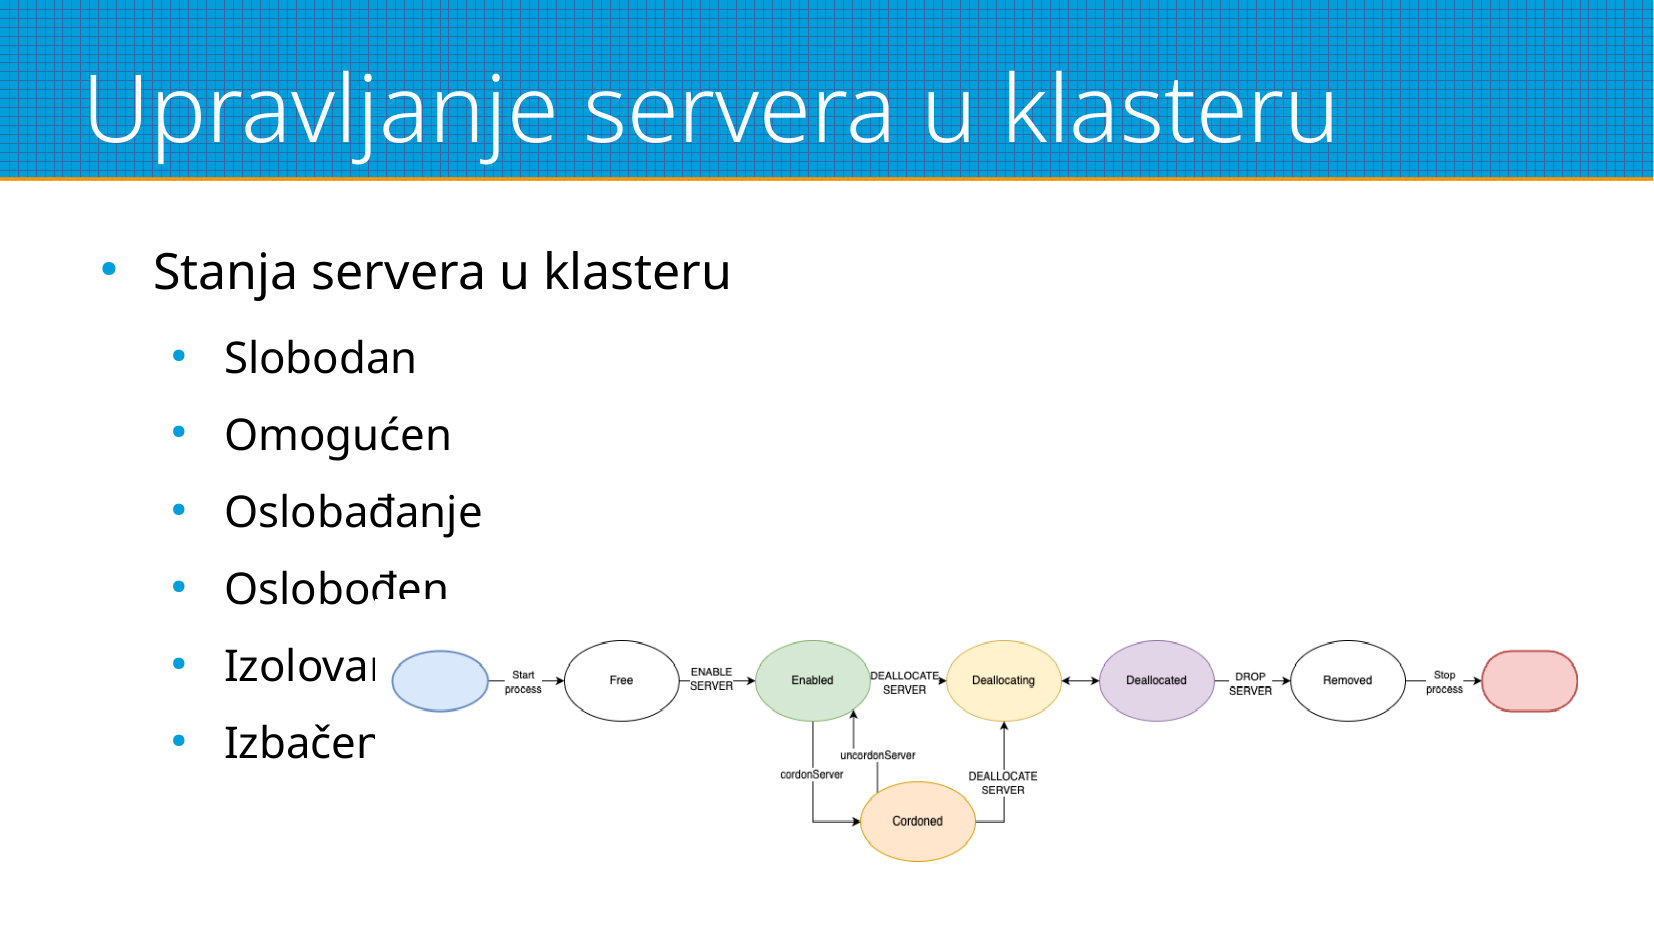

# Upravljanje servera u klasteru
Stanja servera u klasteru
Slobodan
Omogućen
Oslobađanje
Oslobođen
Izolovan
Izbačen